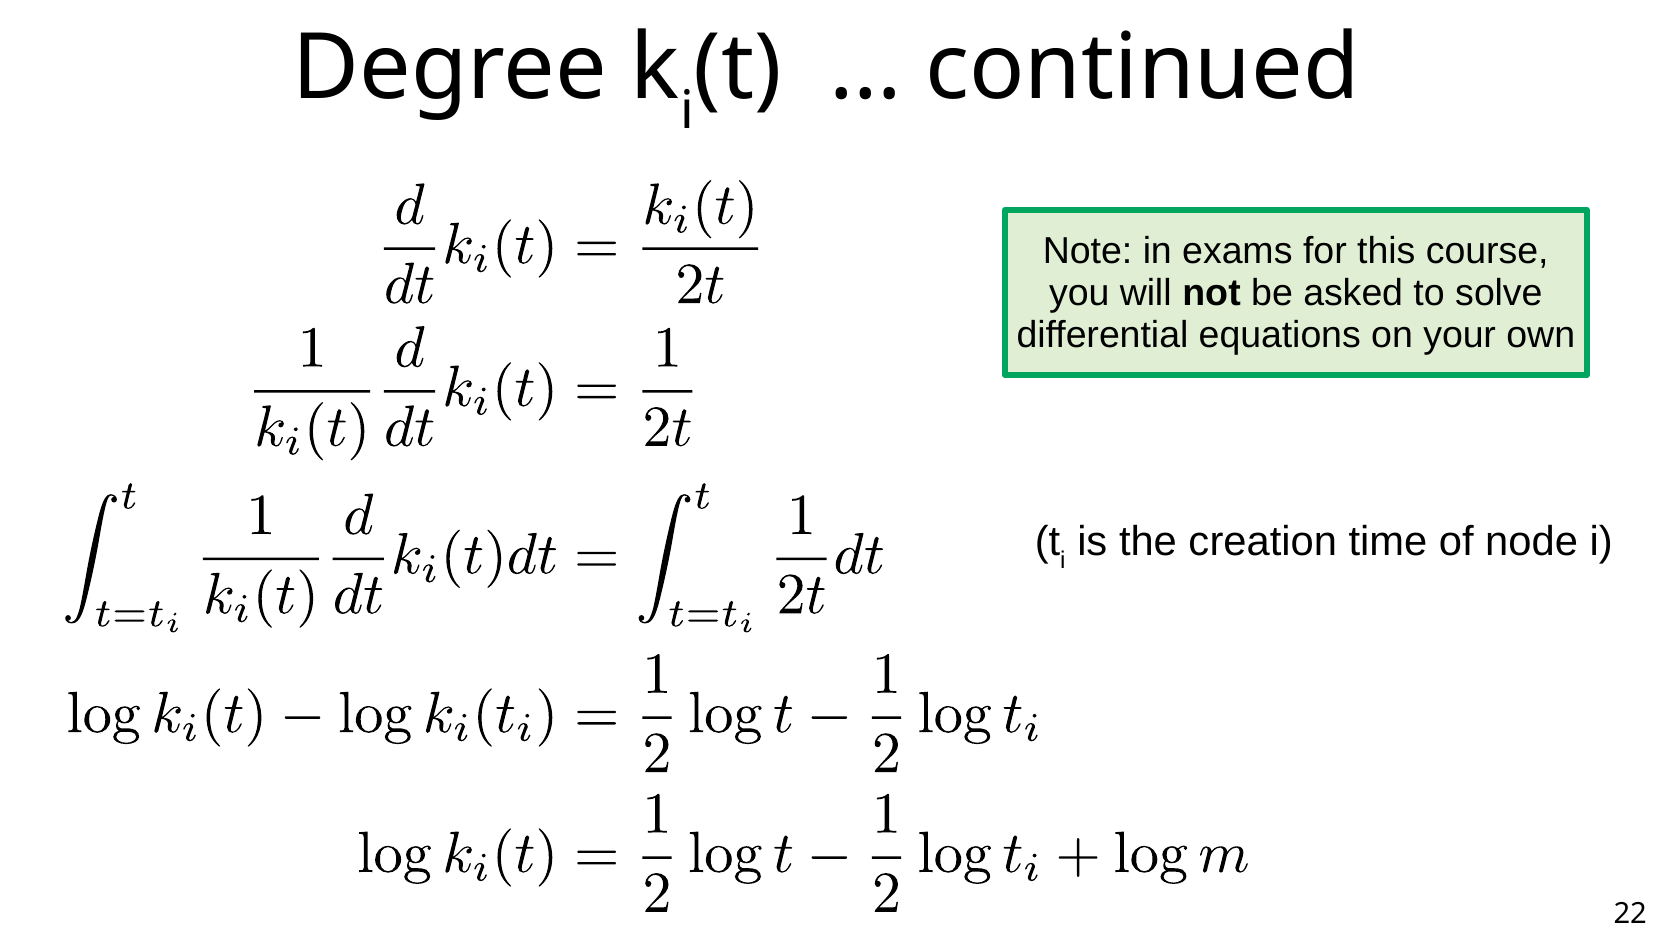

# Degree ki(t) … continued
Note: in exams for this course,
you will not be asked to solve
differential equations on your own
(ti is the creation time of node i)
22